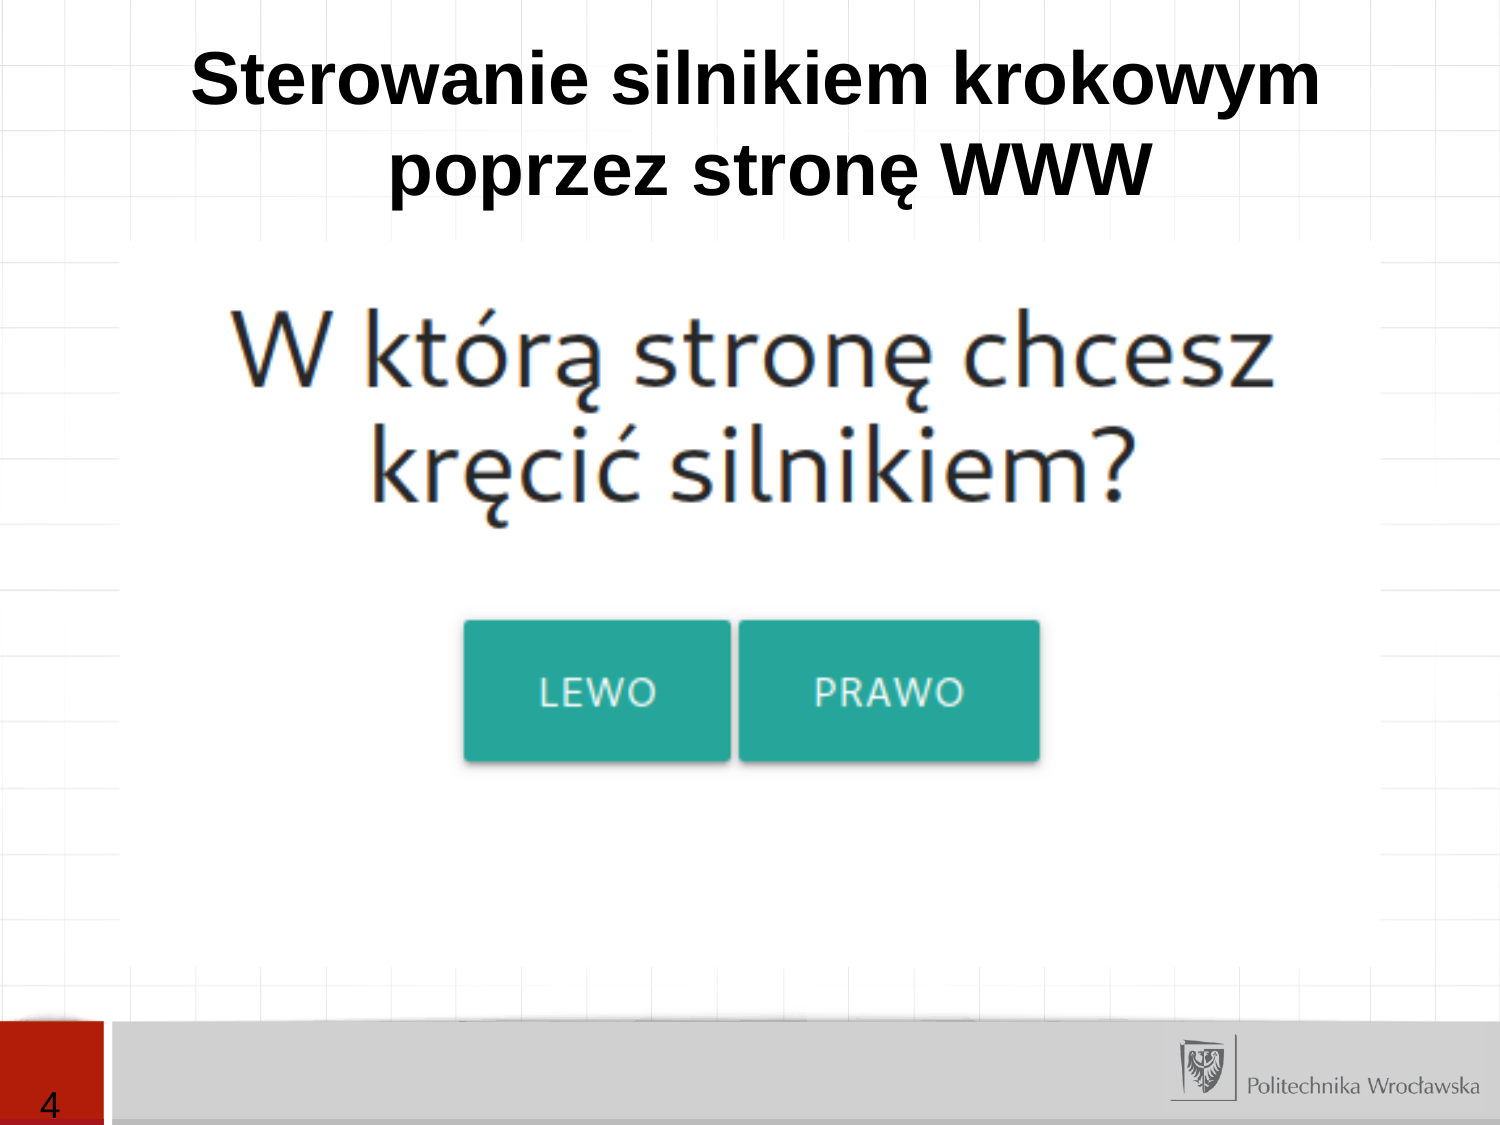

# Sterowanie silnikiem krokowym poprzez stronę WWW